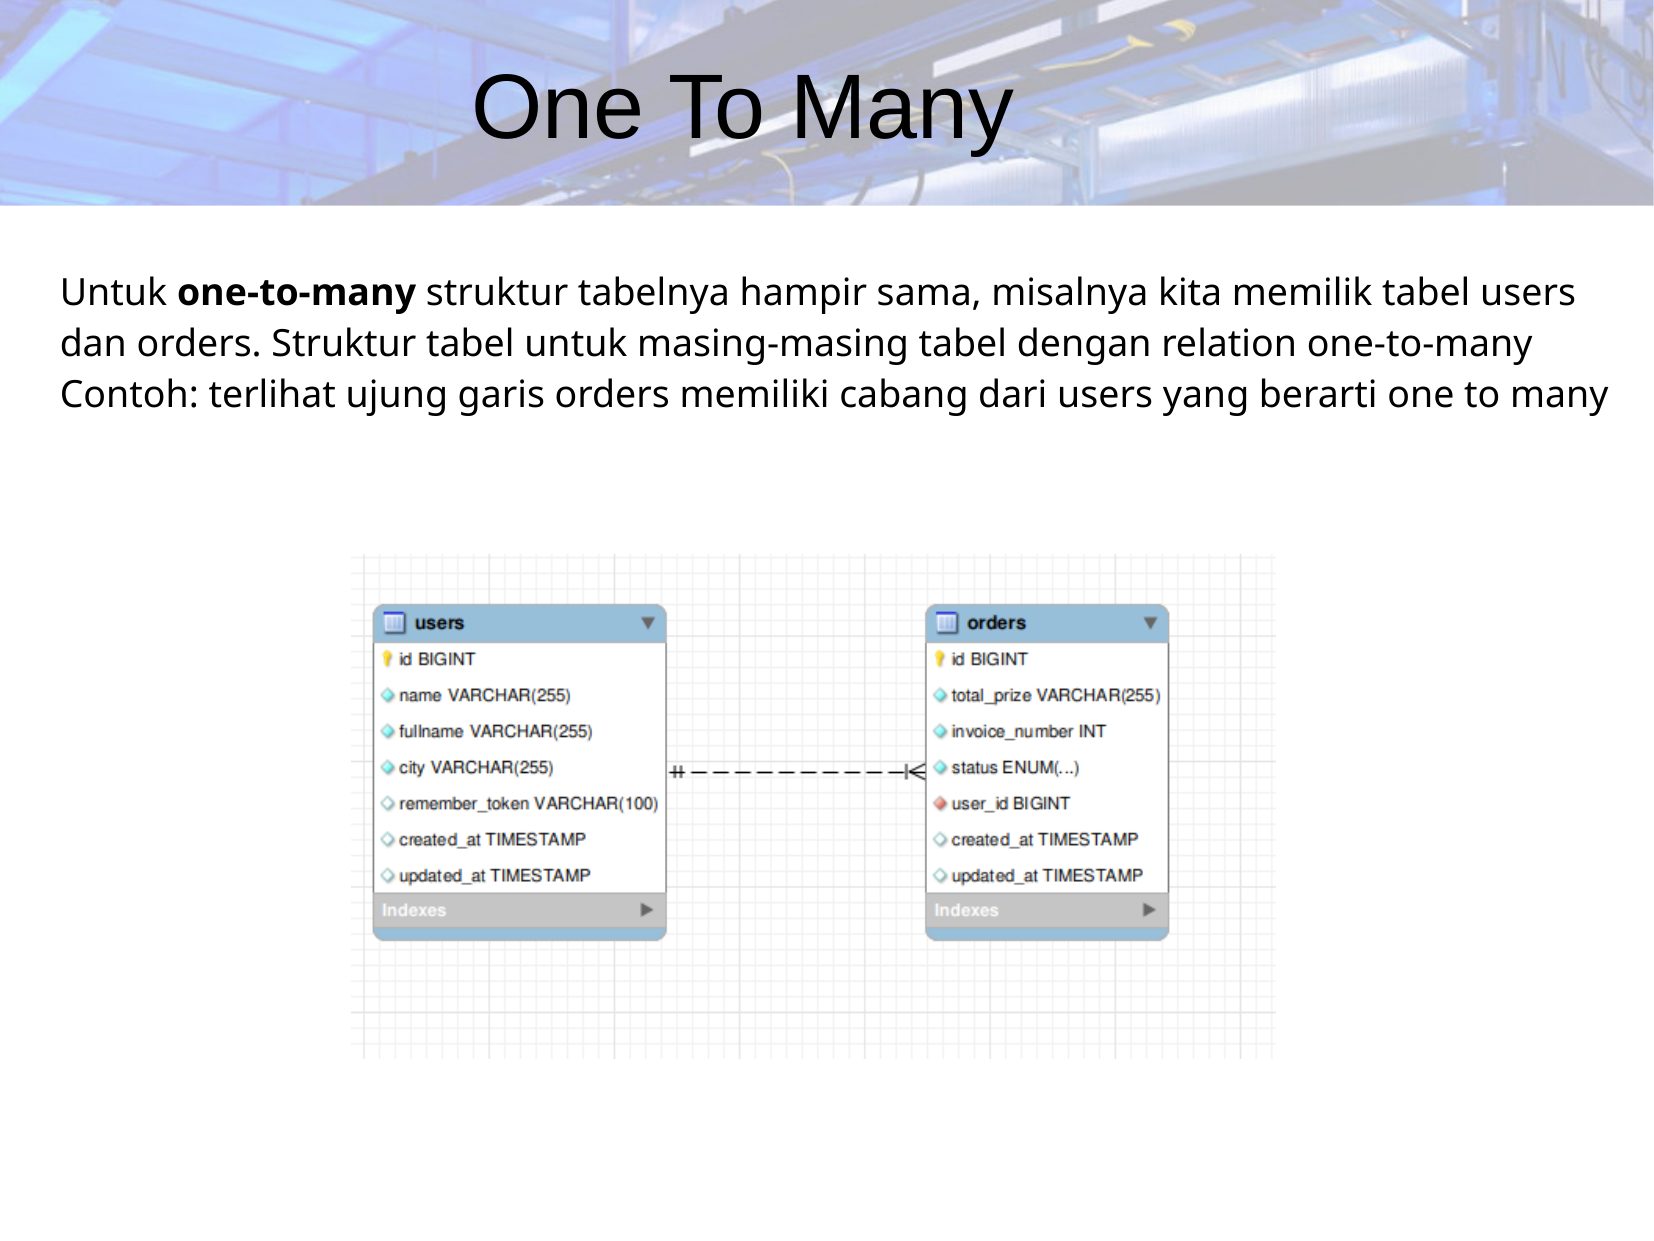

# One To Many
Untuk one-to-many struktur tabelnya hampir sama, misalnya kita memilik tabel users dan orders. Struktur tabel untuk masing-masing tabel dengan relation one-to-many
Contoh: terlihat ujung garis orders memiliki cabang dari users yang berarti one to many